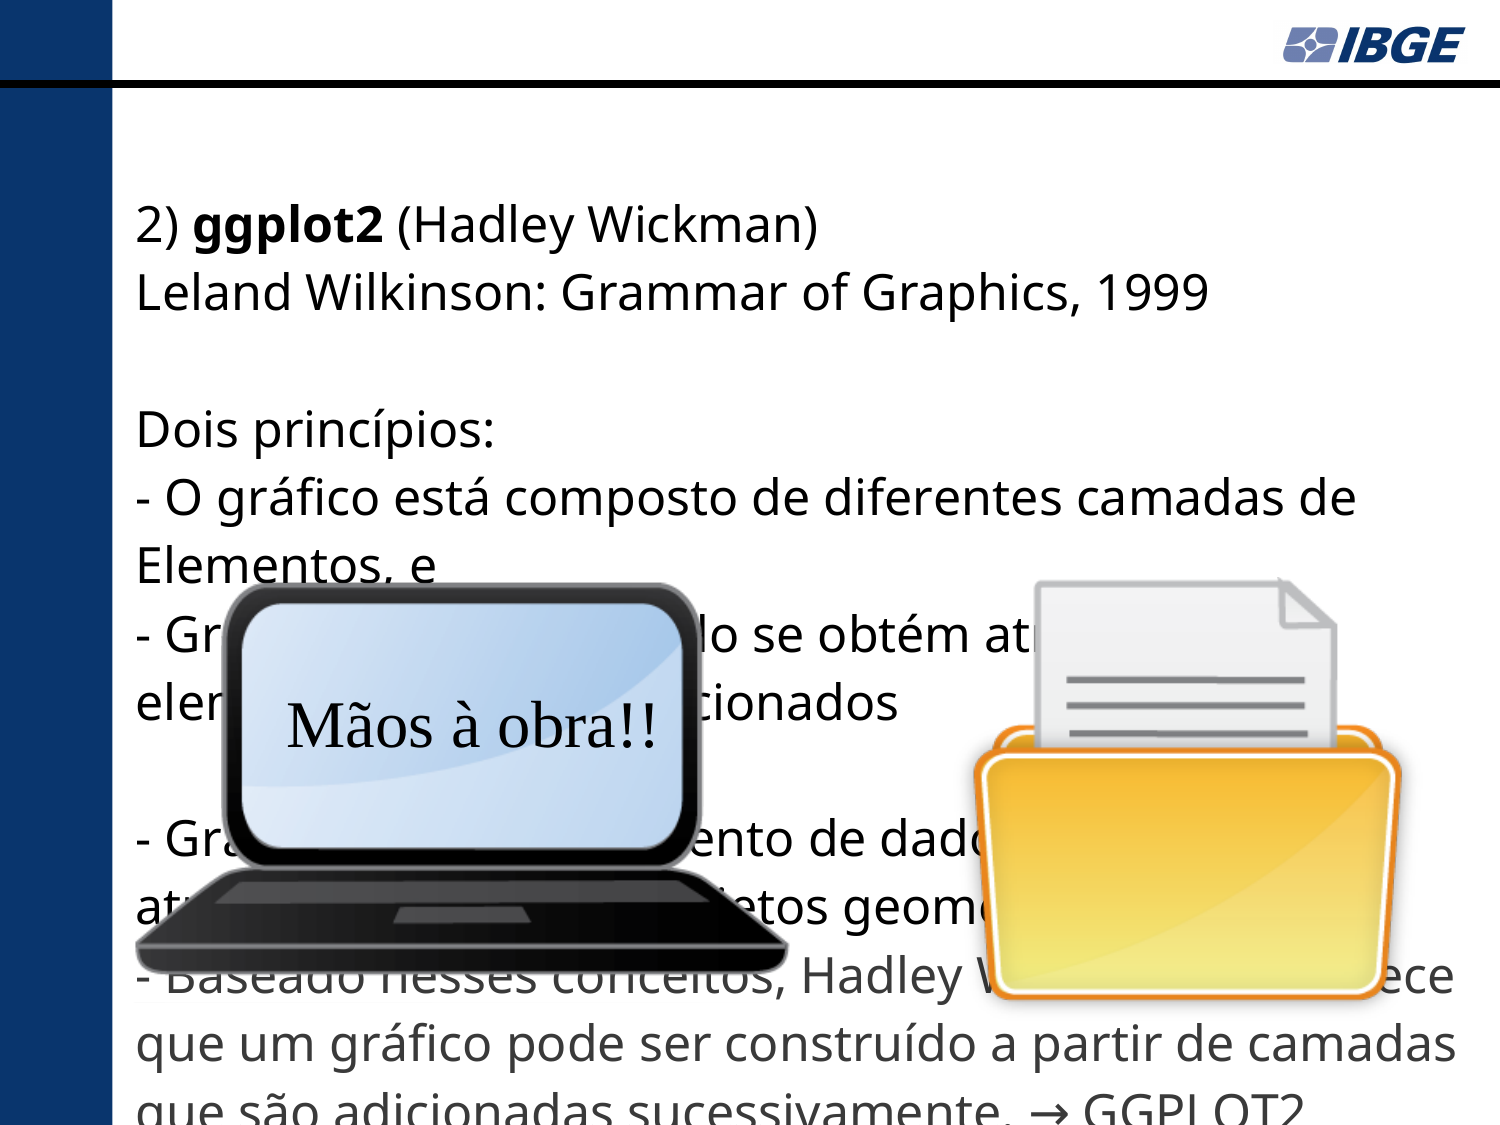

2) ggplot2 (Hadley Wickman)
Leland Wilkinson: Grammar of Graphics, 1999
Dois princípios:
- O gráfico está composto de diferentes camadas de
Elementos, e
- Gráficos com significado se obtém através de
elementos estéticos adicionados
- Gráfico é um mapeamento de dados, a partir de
atributos estéticos de objetos geométricos
- Baseado nesses conceitos, Hadley Wickman estabelece
que um gráfico pode ser construído a partir de camadas
que são adicionadas sucessivamente. → GGPLOT2
Mãos à obra!!